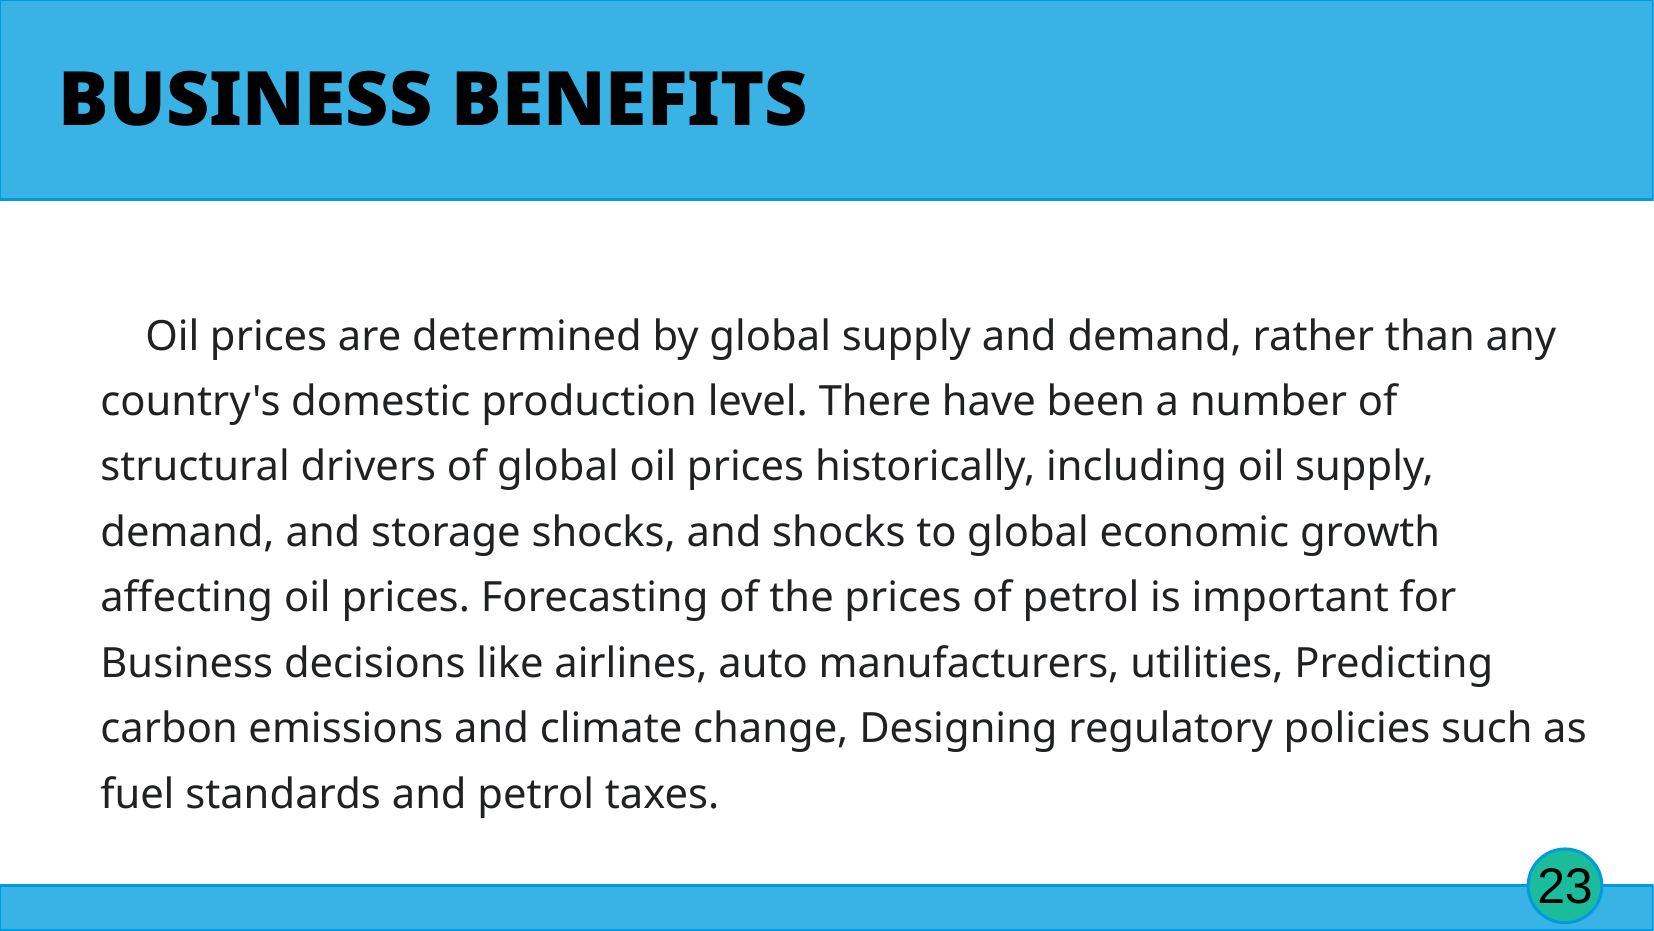

# BUSINESS BENEFITS
Oil prices are determined by global supply and demand, rather than any country's domestic production level. There have been a number of structural drivers of global oil prices historically, including oil supply, demand, and storage shocks, and shocks to global economic growth affecting oil prices. Forecasting of the prices of petrol is important for Business decisions like airlines, auto manufacturers, utilities, Predicting carbon emissions and climate change, Designing regulatory policies such as fuel standards and petrol taxes.